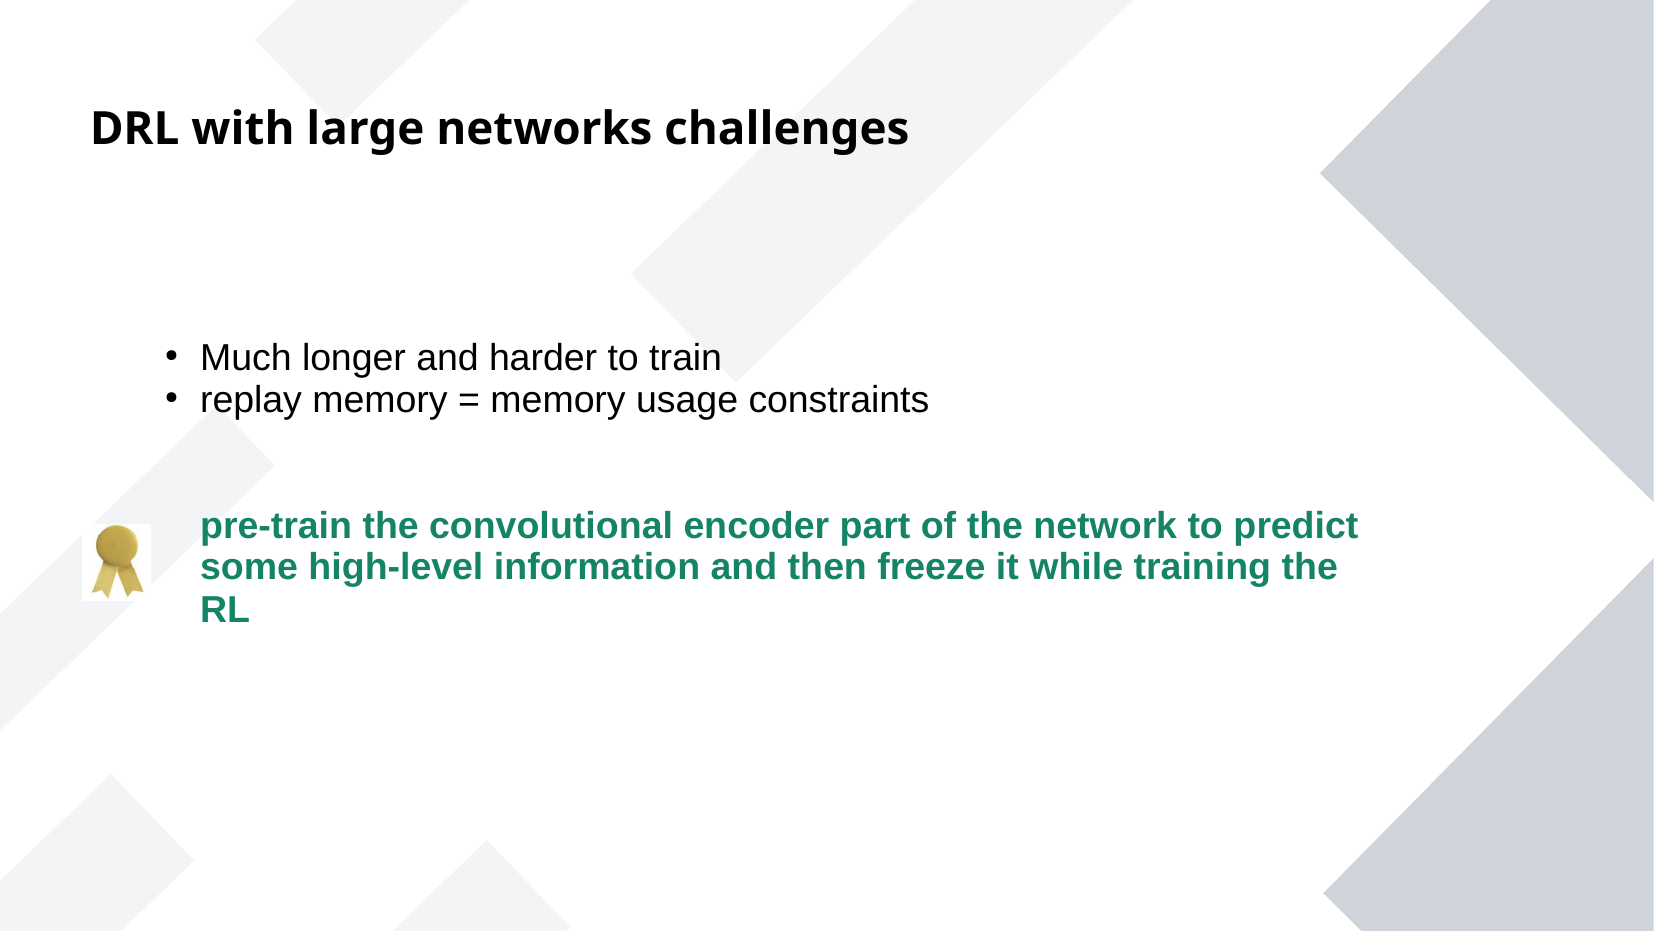

DRL with large networks challenges
Much longer and harder to train
replay memory = memory usage constraints
pre-train the convolutional encoder part of the network to predict some high-level information and then freeze it while training the RL